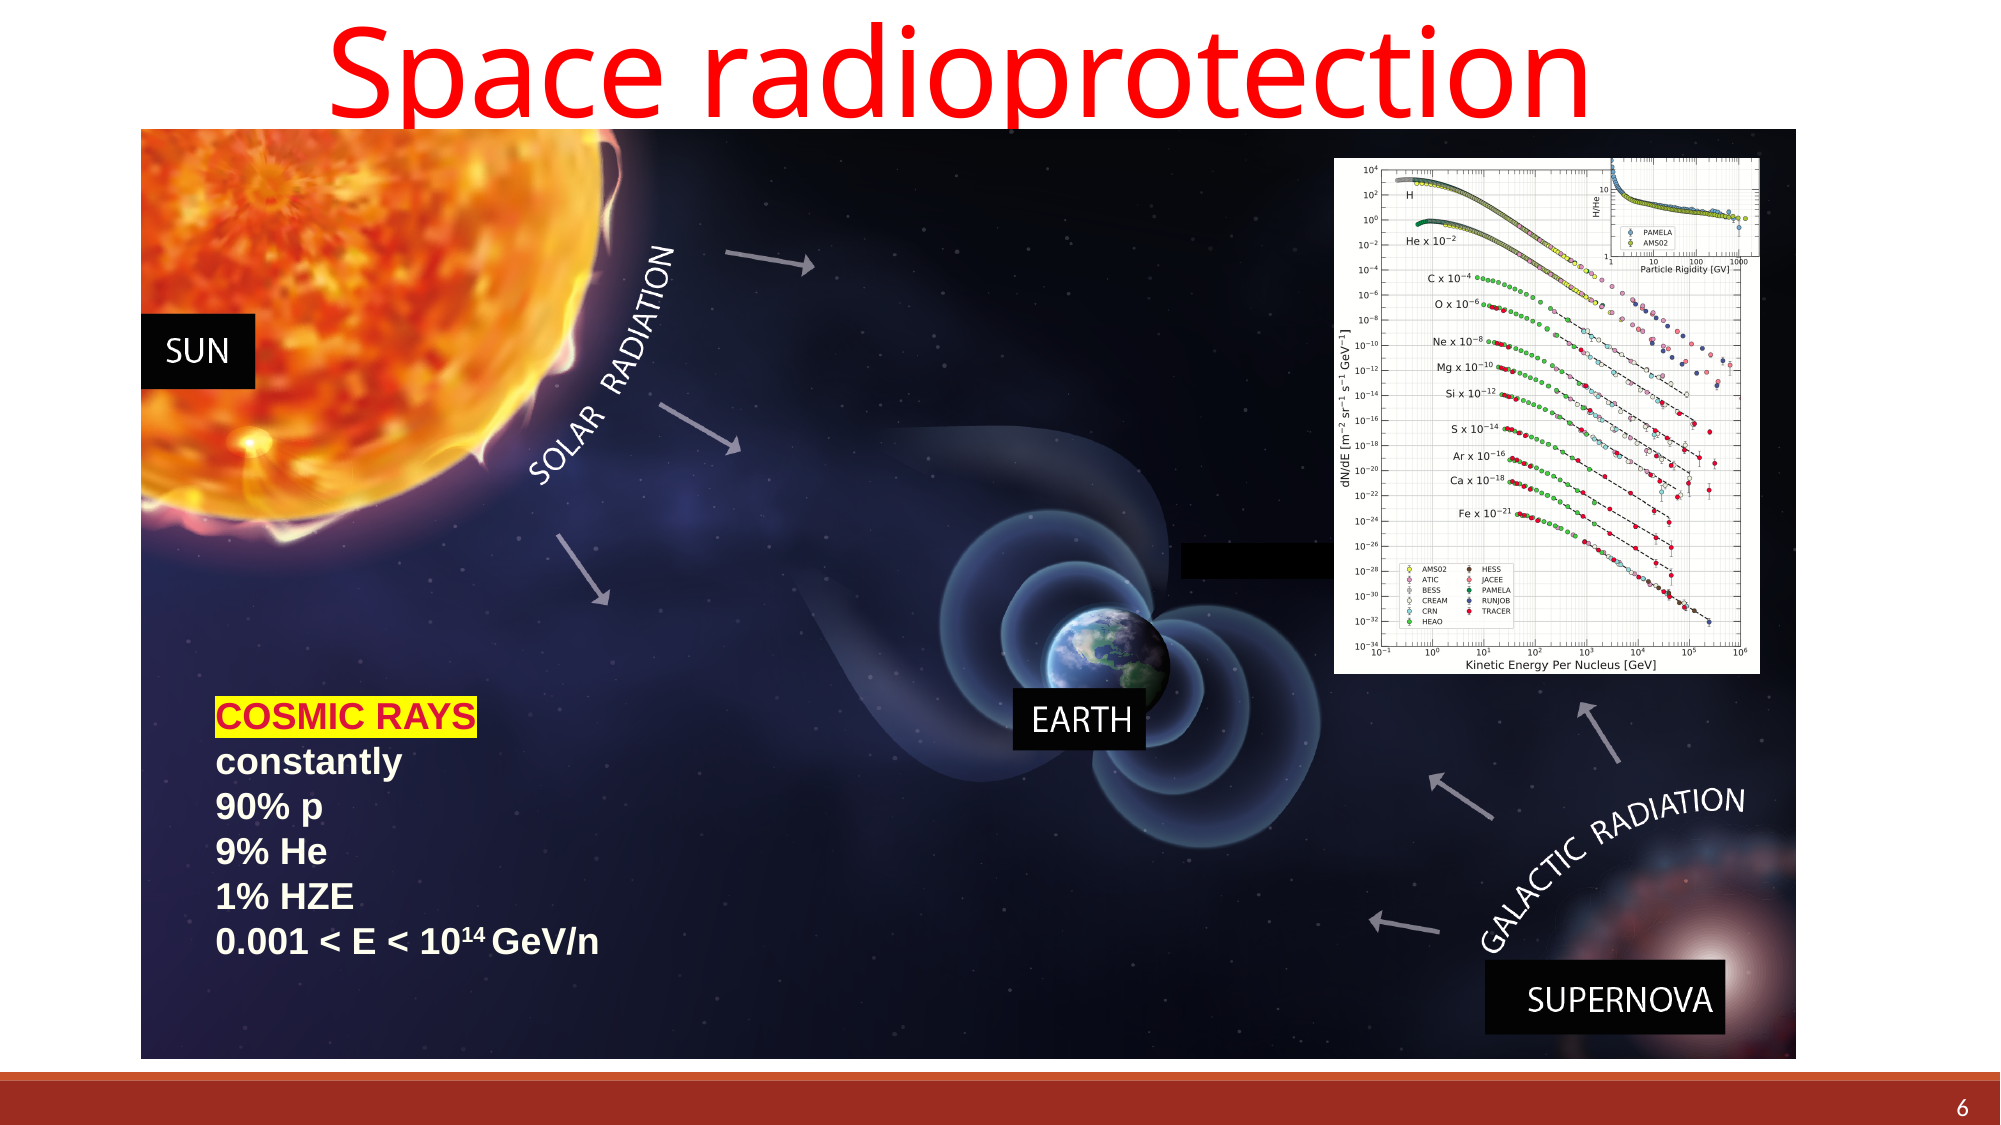

Space radioprotection
COSMIC RAYS
constantly
90% p
9% He
1% HZE
0.001 < E < 1014 GeV/n